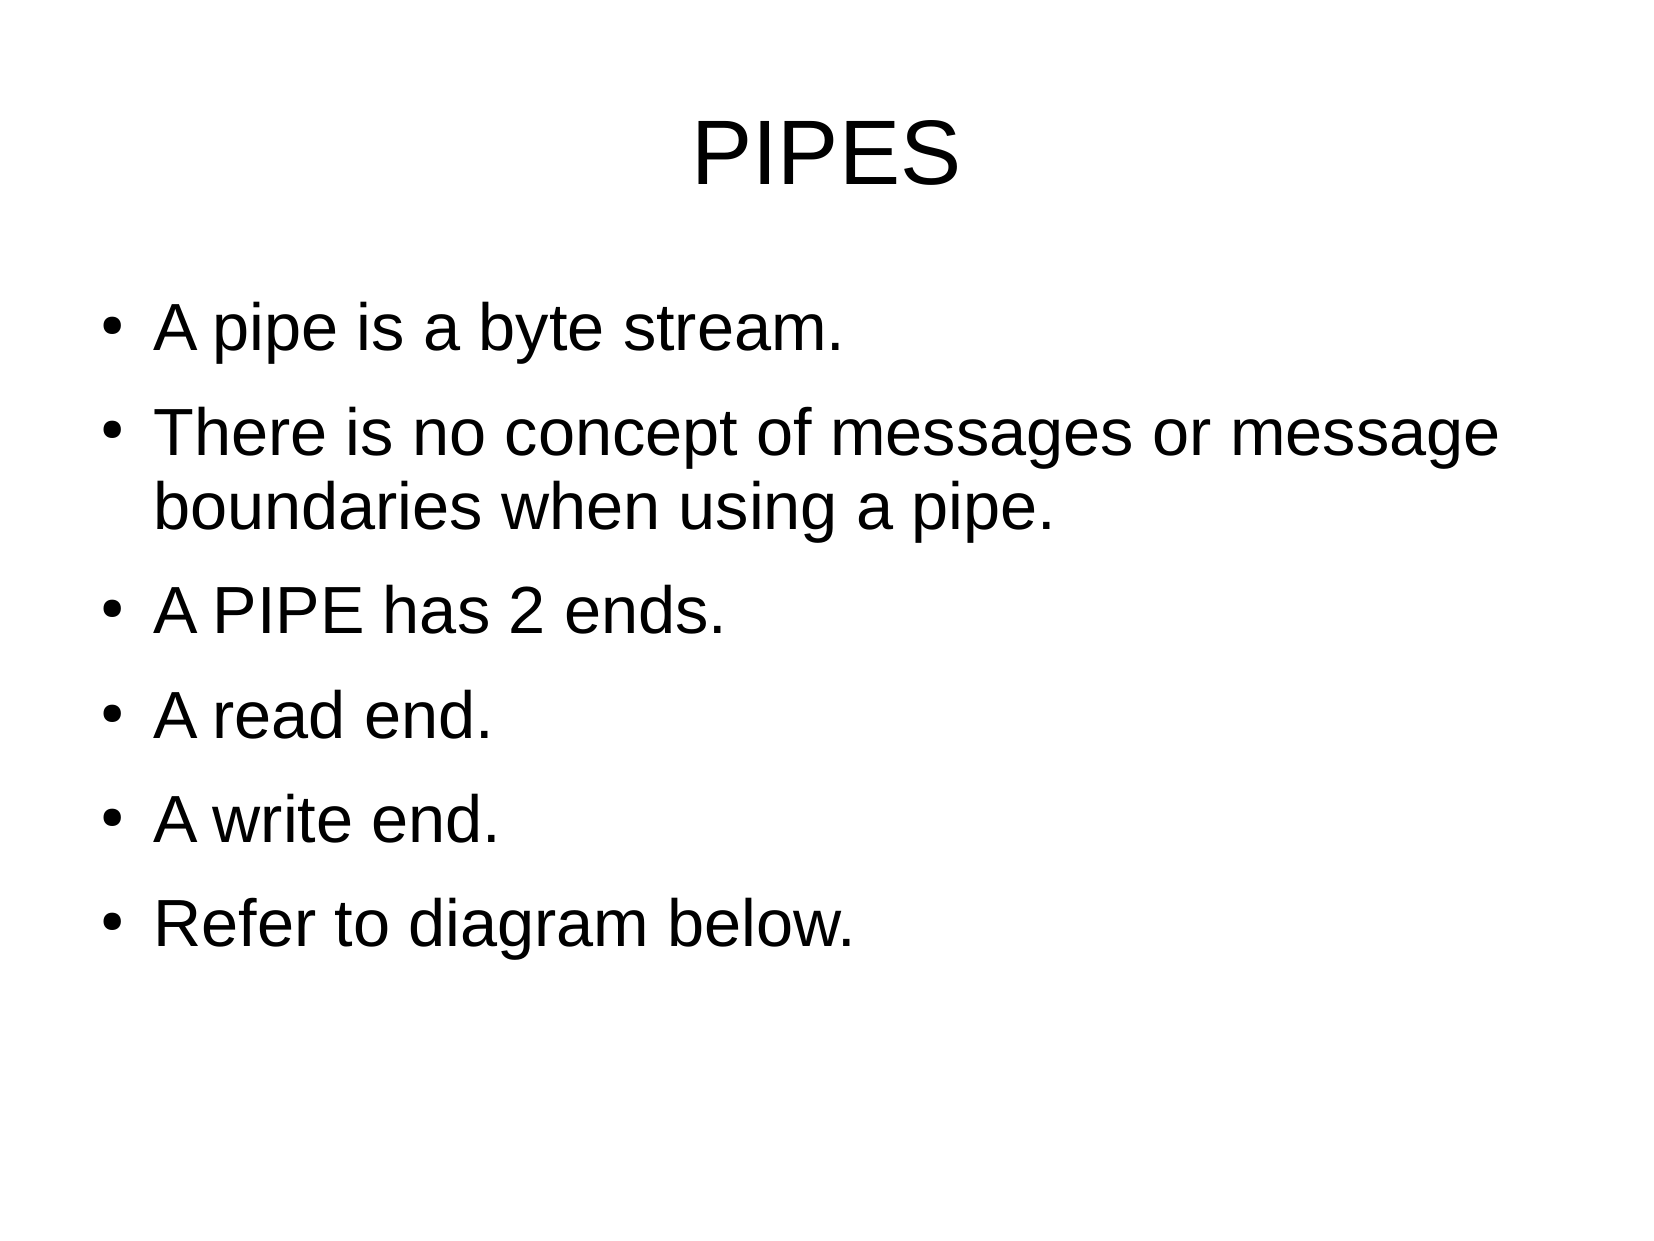

# PIPES
A pipe is a byte stream.
There is no concept of messages or message boundaries when using a pipe.
A PIPE has 2 ends.
A read end.
A write end.
Refer to diagram below.